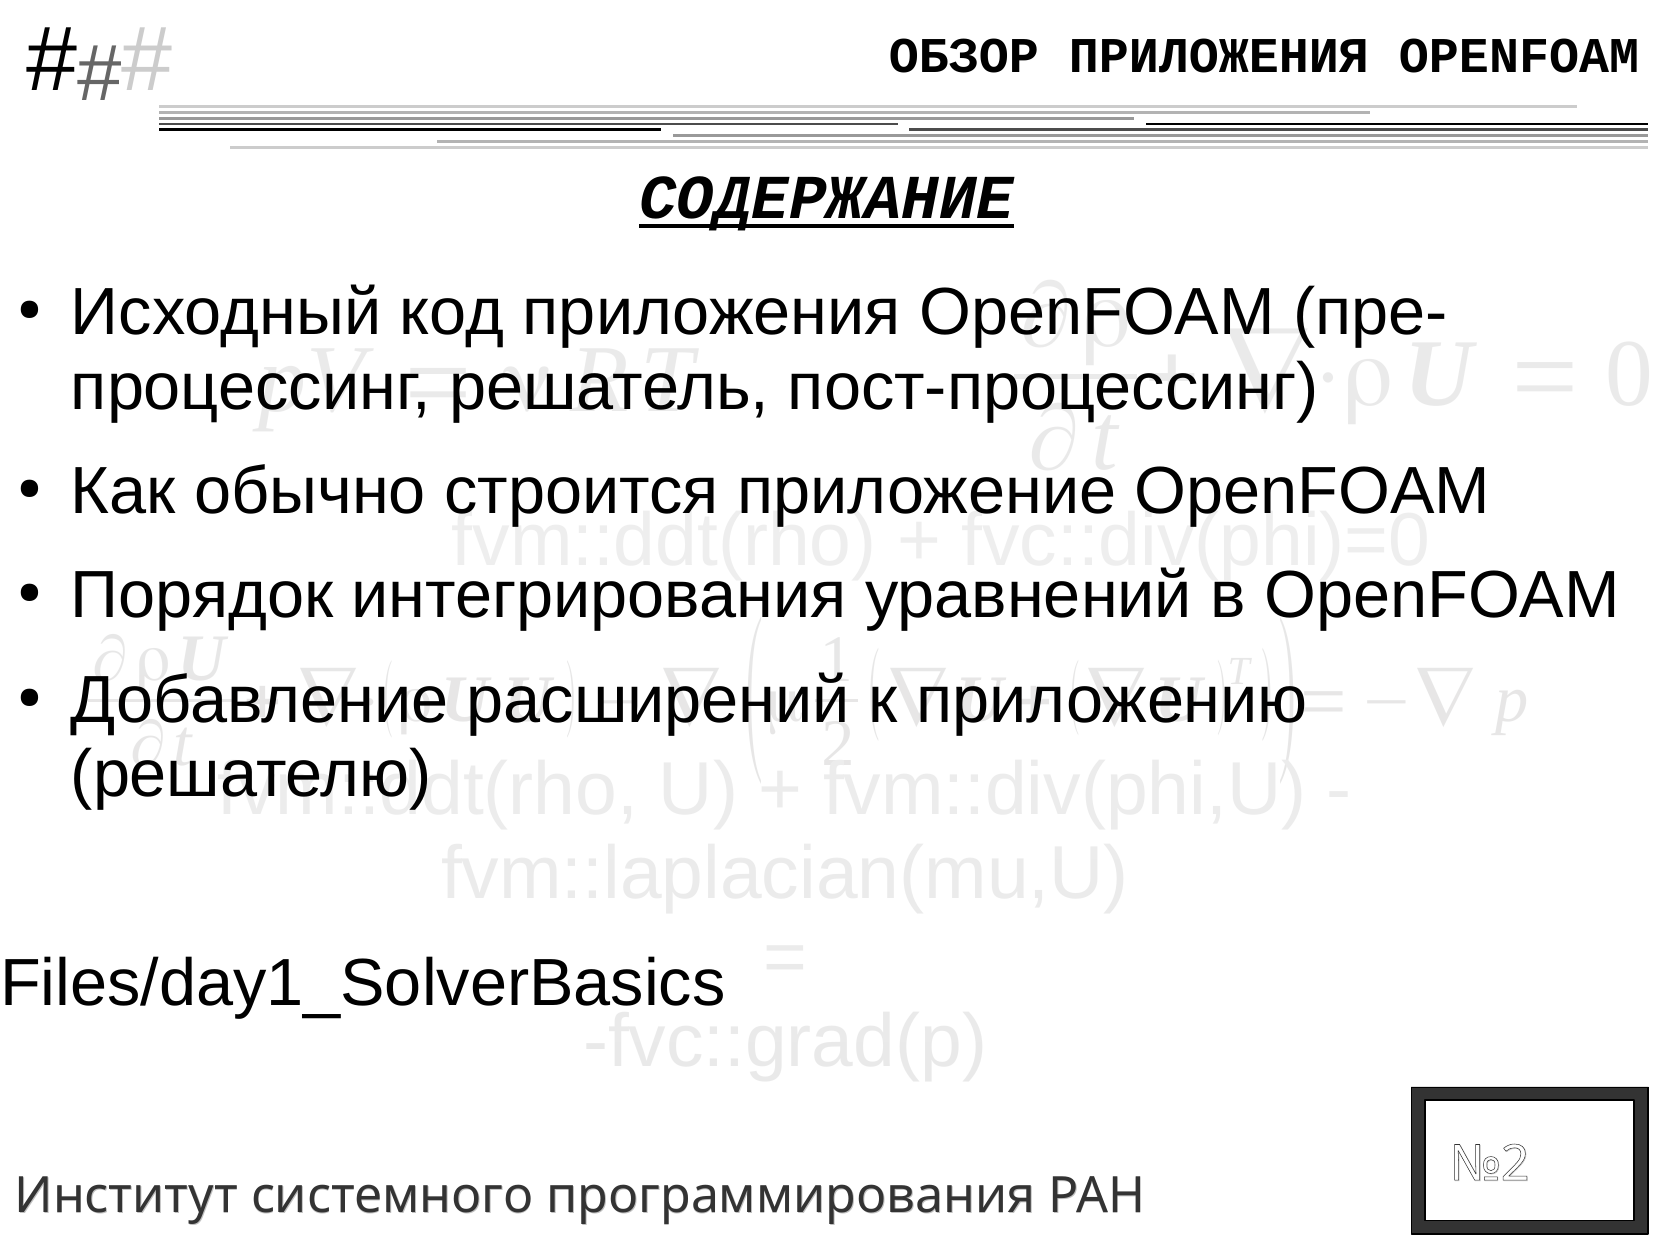

# СОДЕРЖАНИЕ
Исходный код приложения OpenFOAM (пре-процессинг, решатель, пост-процессинг)
Как обычно строится приложение OpenFOAM
Порядок интегрирования уравнений в OpenFOAM
Добавление расширений к приложению (решателю)
Files/day1_SolverBasics